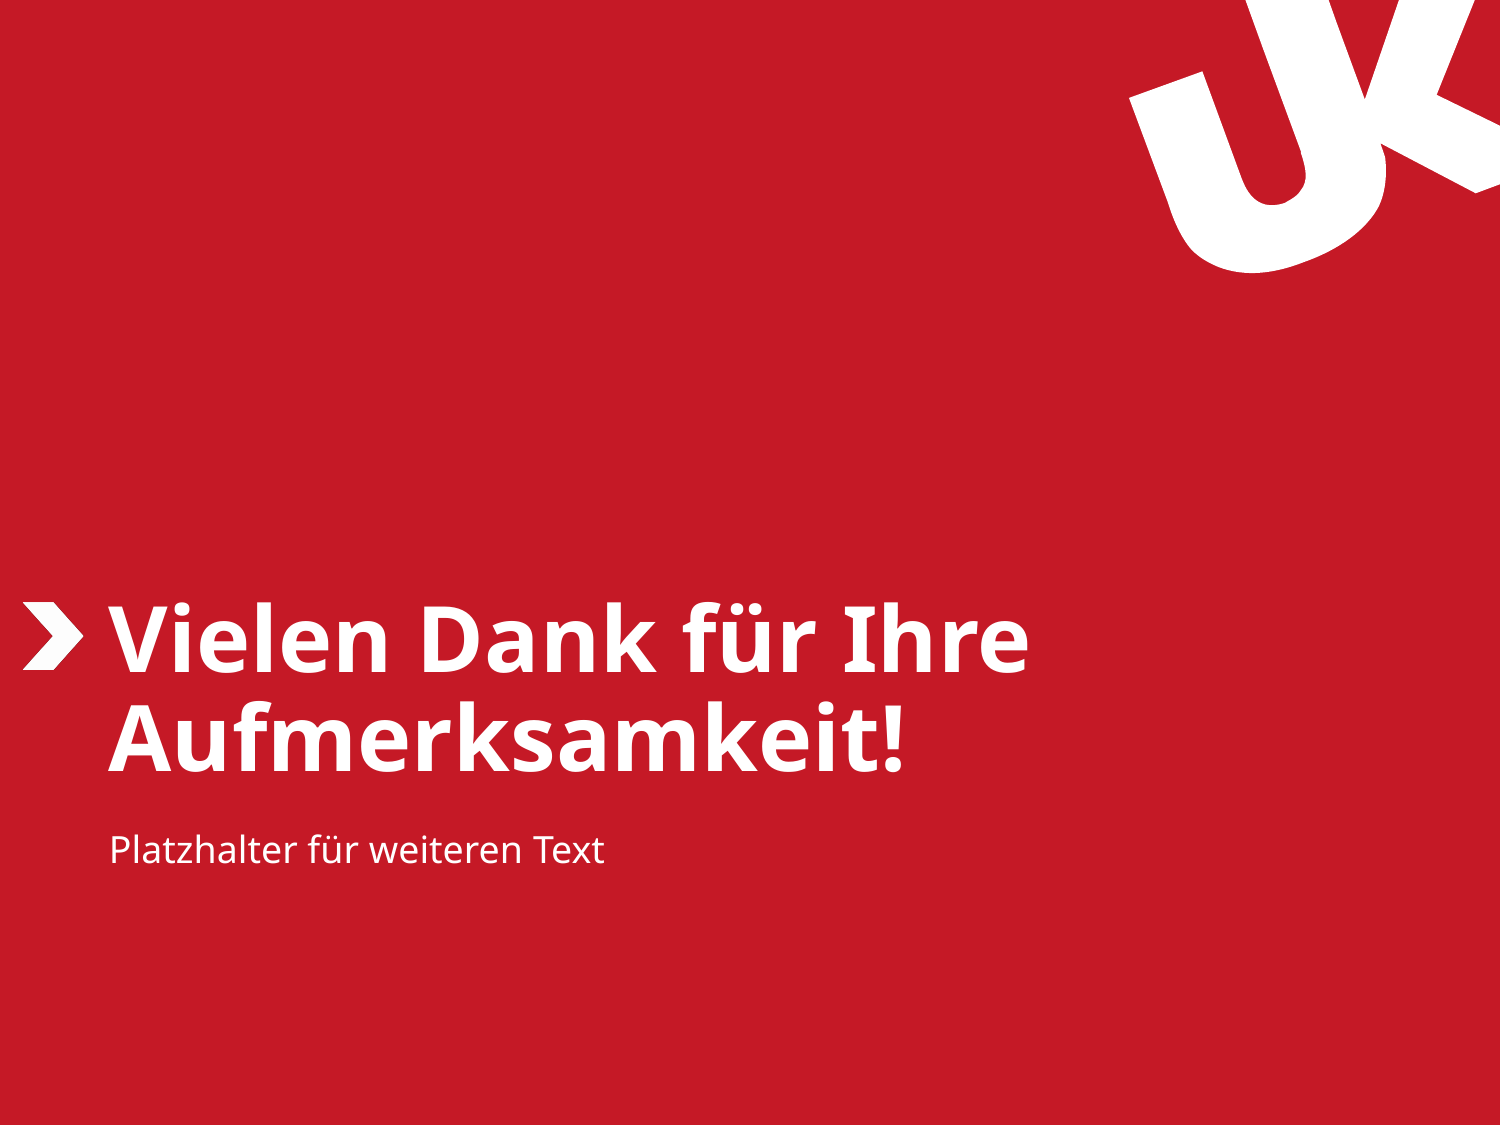

# Vielen Dank für Ihre Aufmerksamkeit!
Platzhalter für weiteren Text